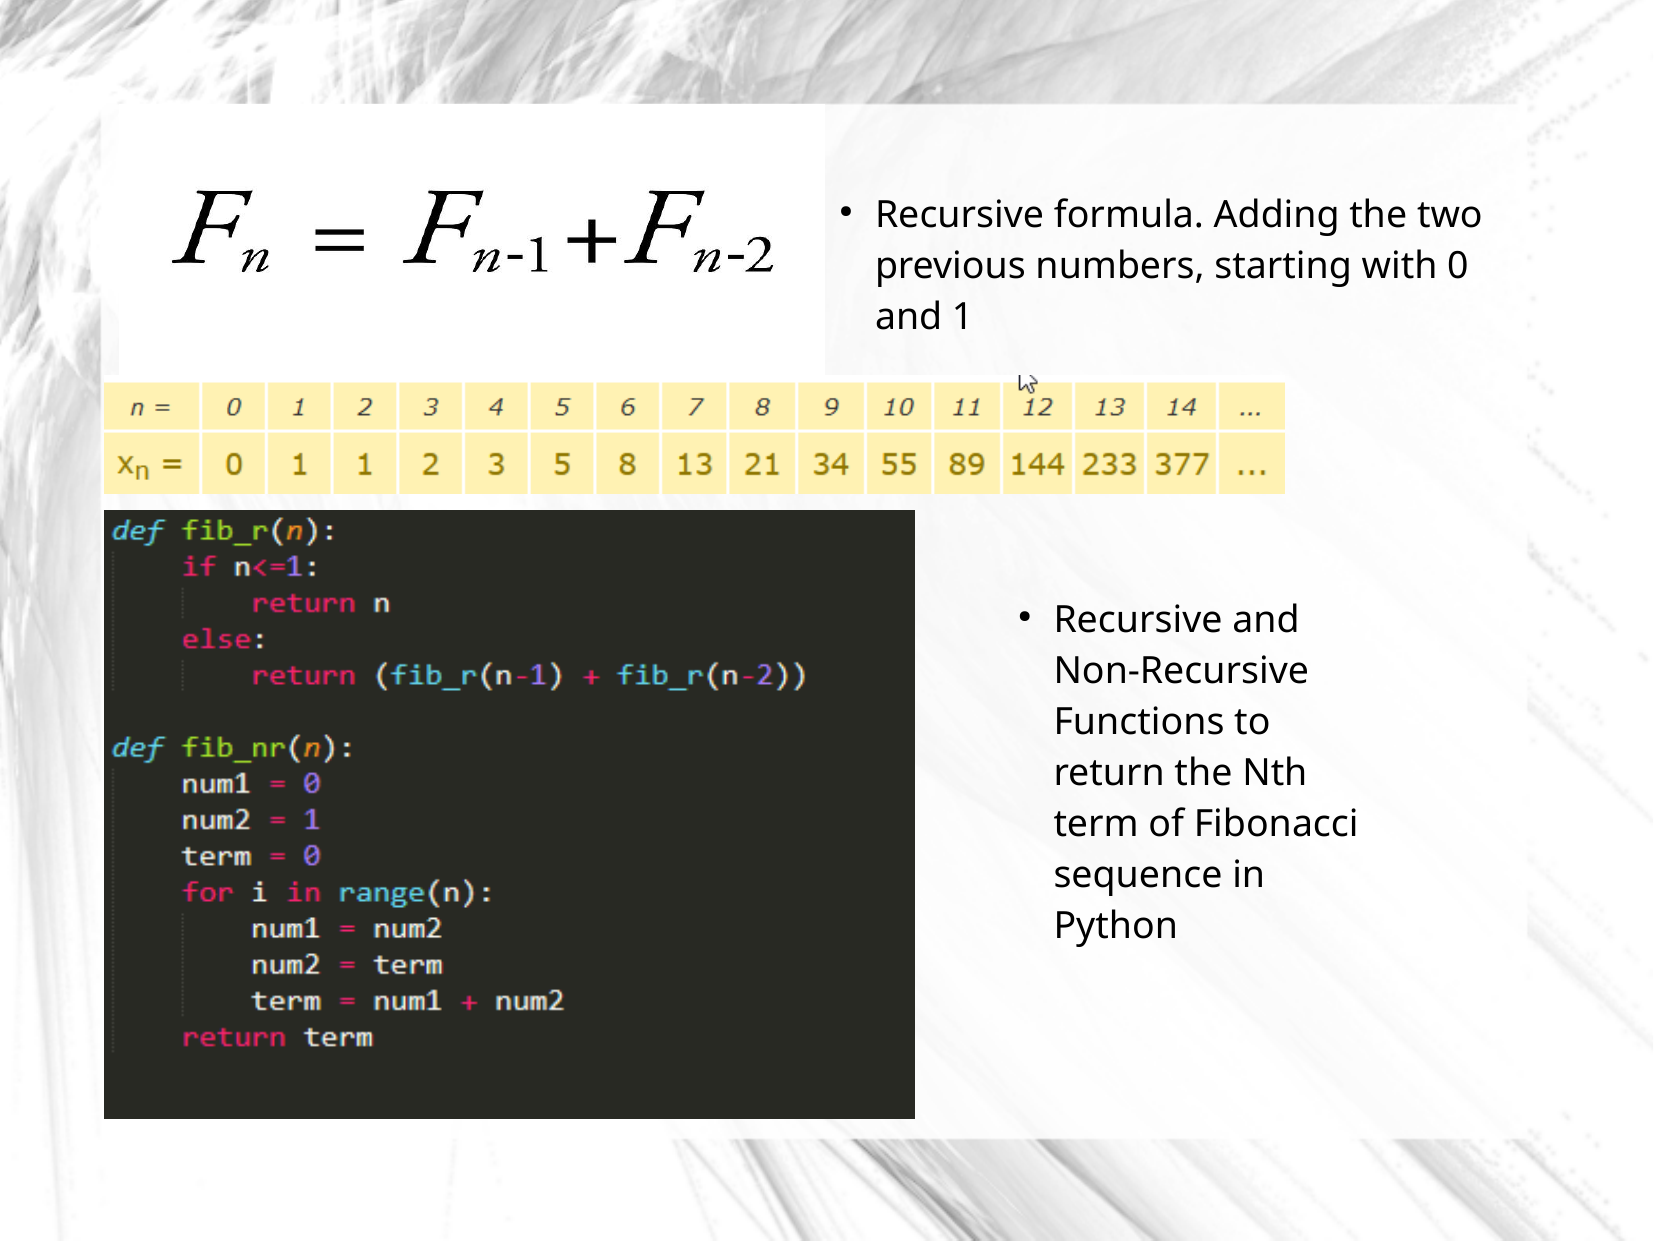

Recursive formula. Adding the two previous numbers, starting with 0 and 1
Recursive and Non-Recursive Functions to return the Nth term of Fibonacci sequence in Python